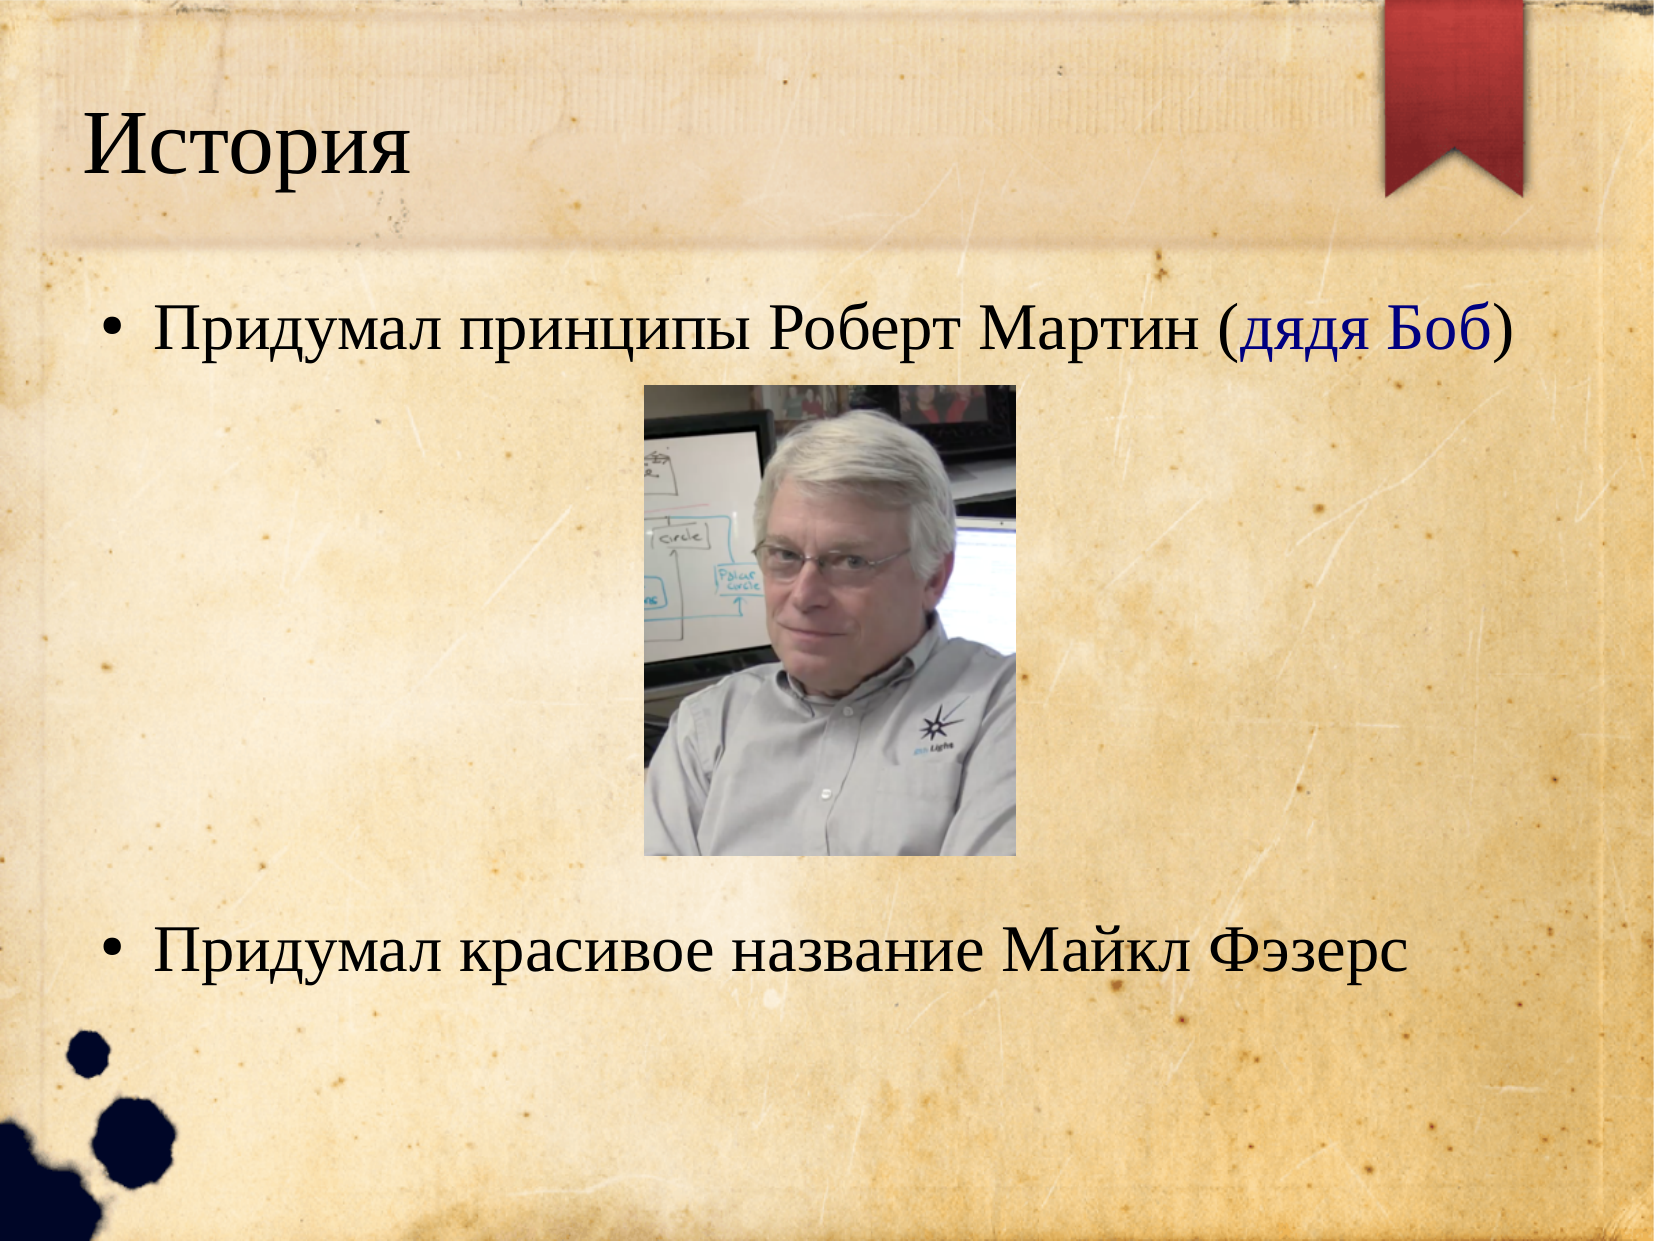

# История
Придумал принципы Роберт Мартин (дядя Боб)
Придумал красивое название Майкл Фэзерс